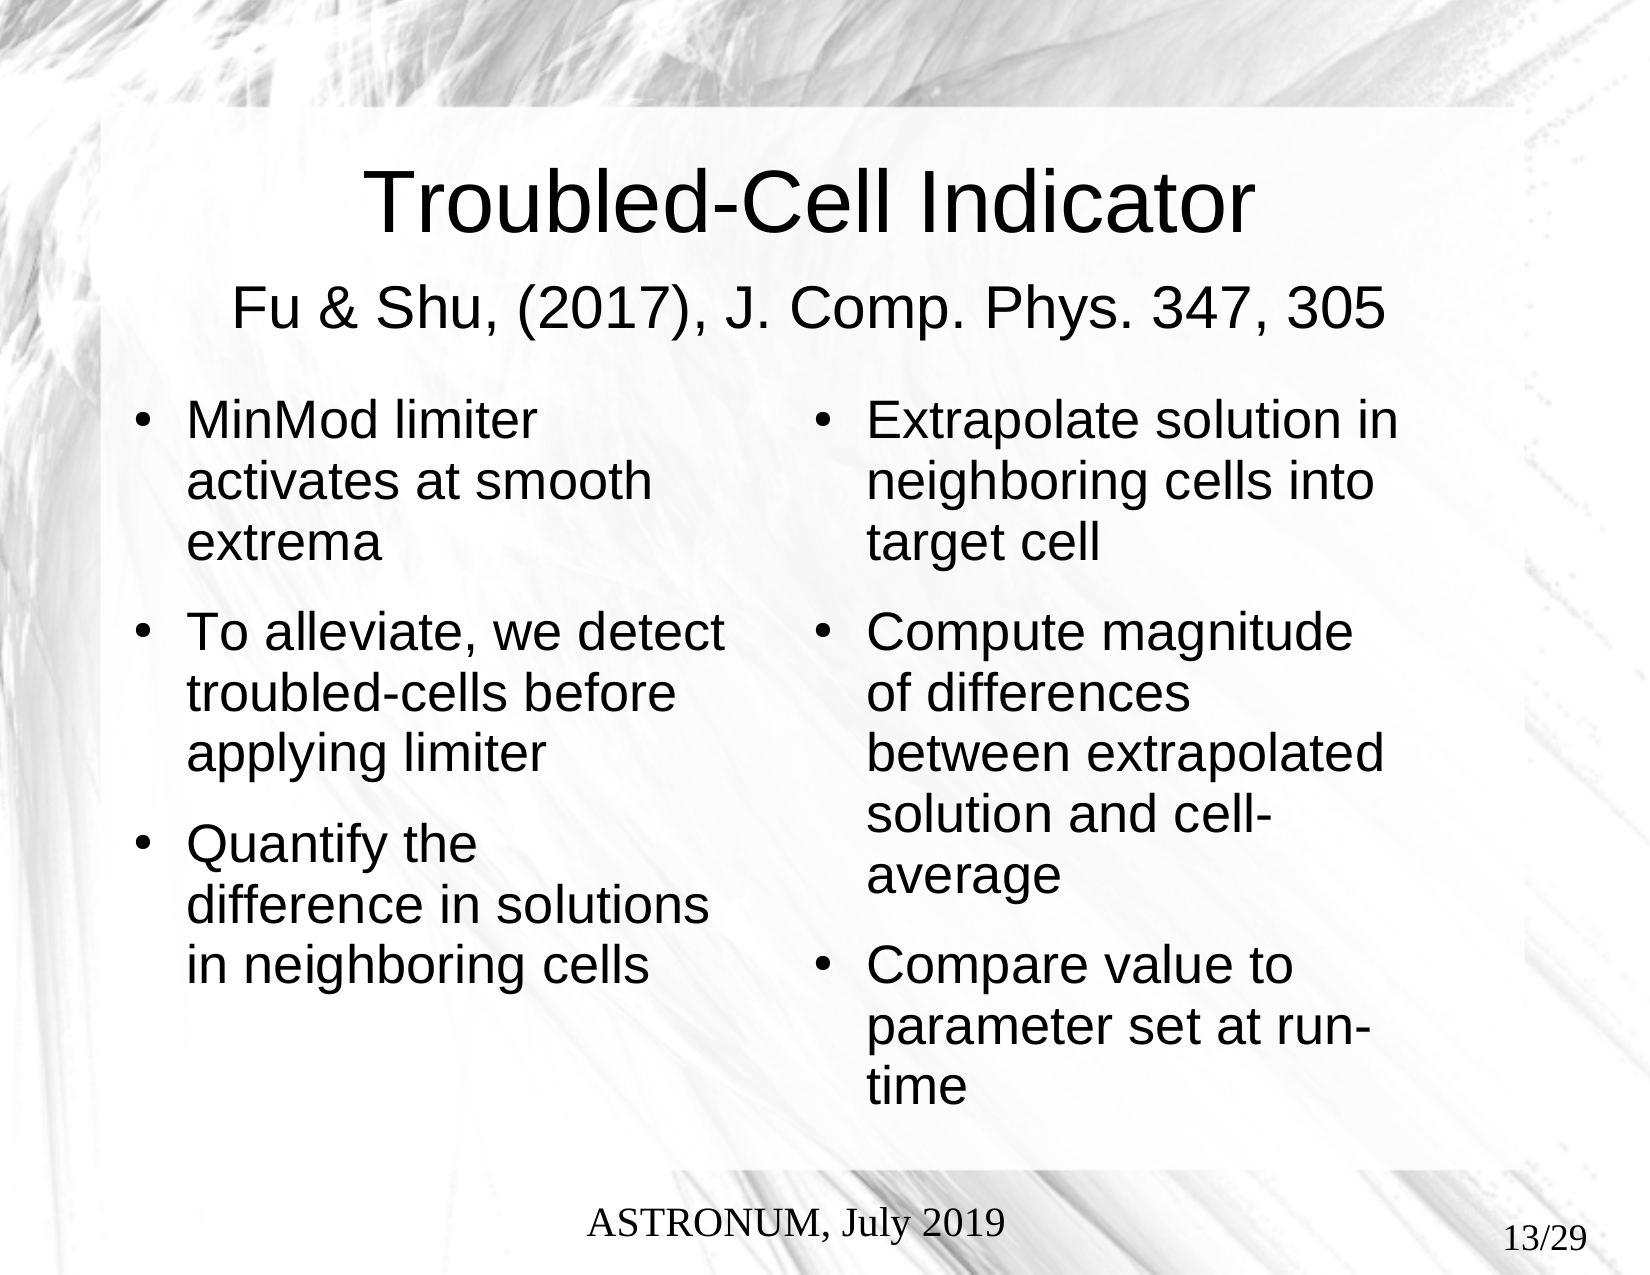

# Troubled-Cell Indicator
Fu & Shu, (2017), J. Comp. Phys. 347, 305
MinMod limiter activates at smooth extrema
To alleviate, we detect troubled-cells before applying limiter
Quantify the difference in solutions in neighboring cells
Extrapolate solution in neighboring cells into target cell
Compute magnitude of differences between extrapolated solution and cell-average
Compare value to parameter set at run-time
ASTRONUM, July 2019
13